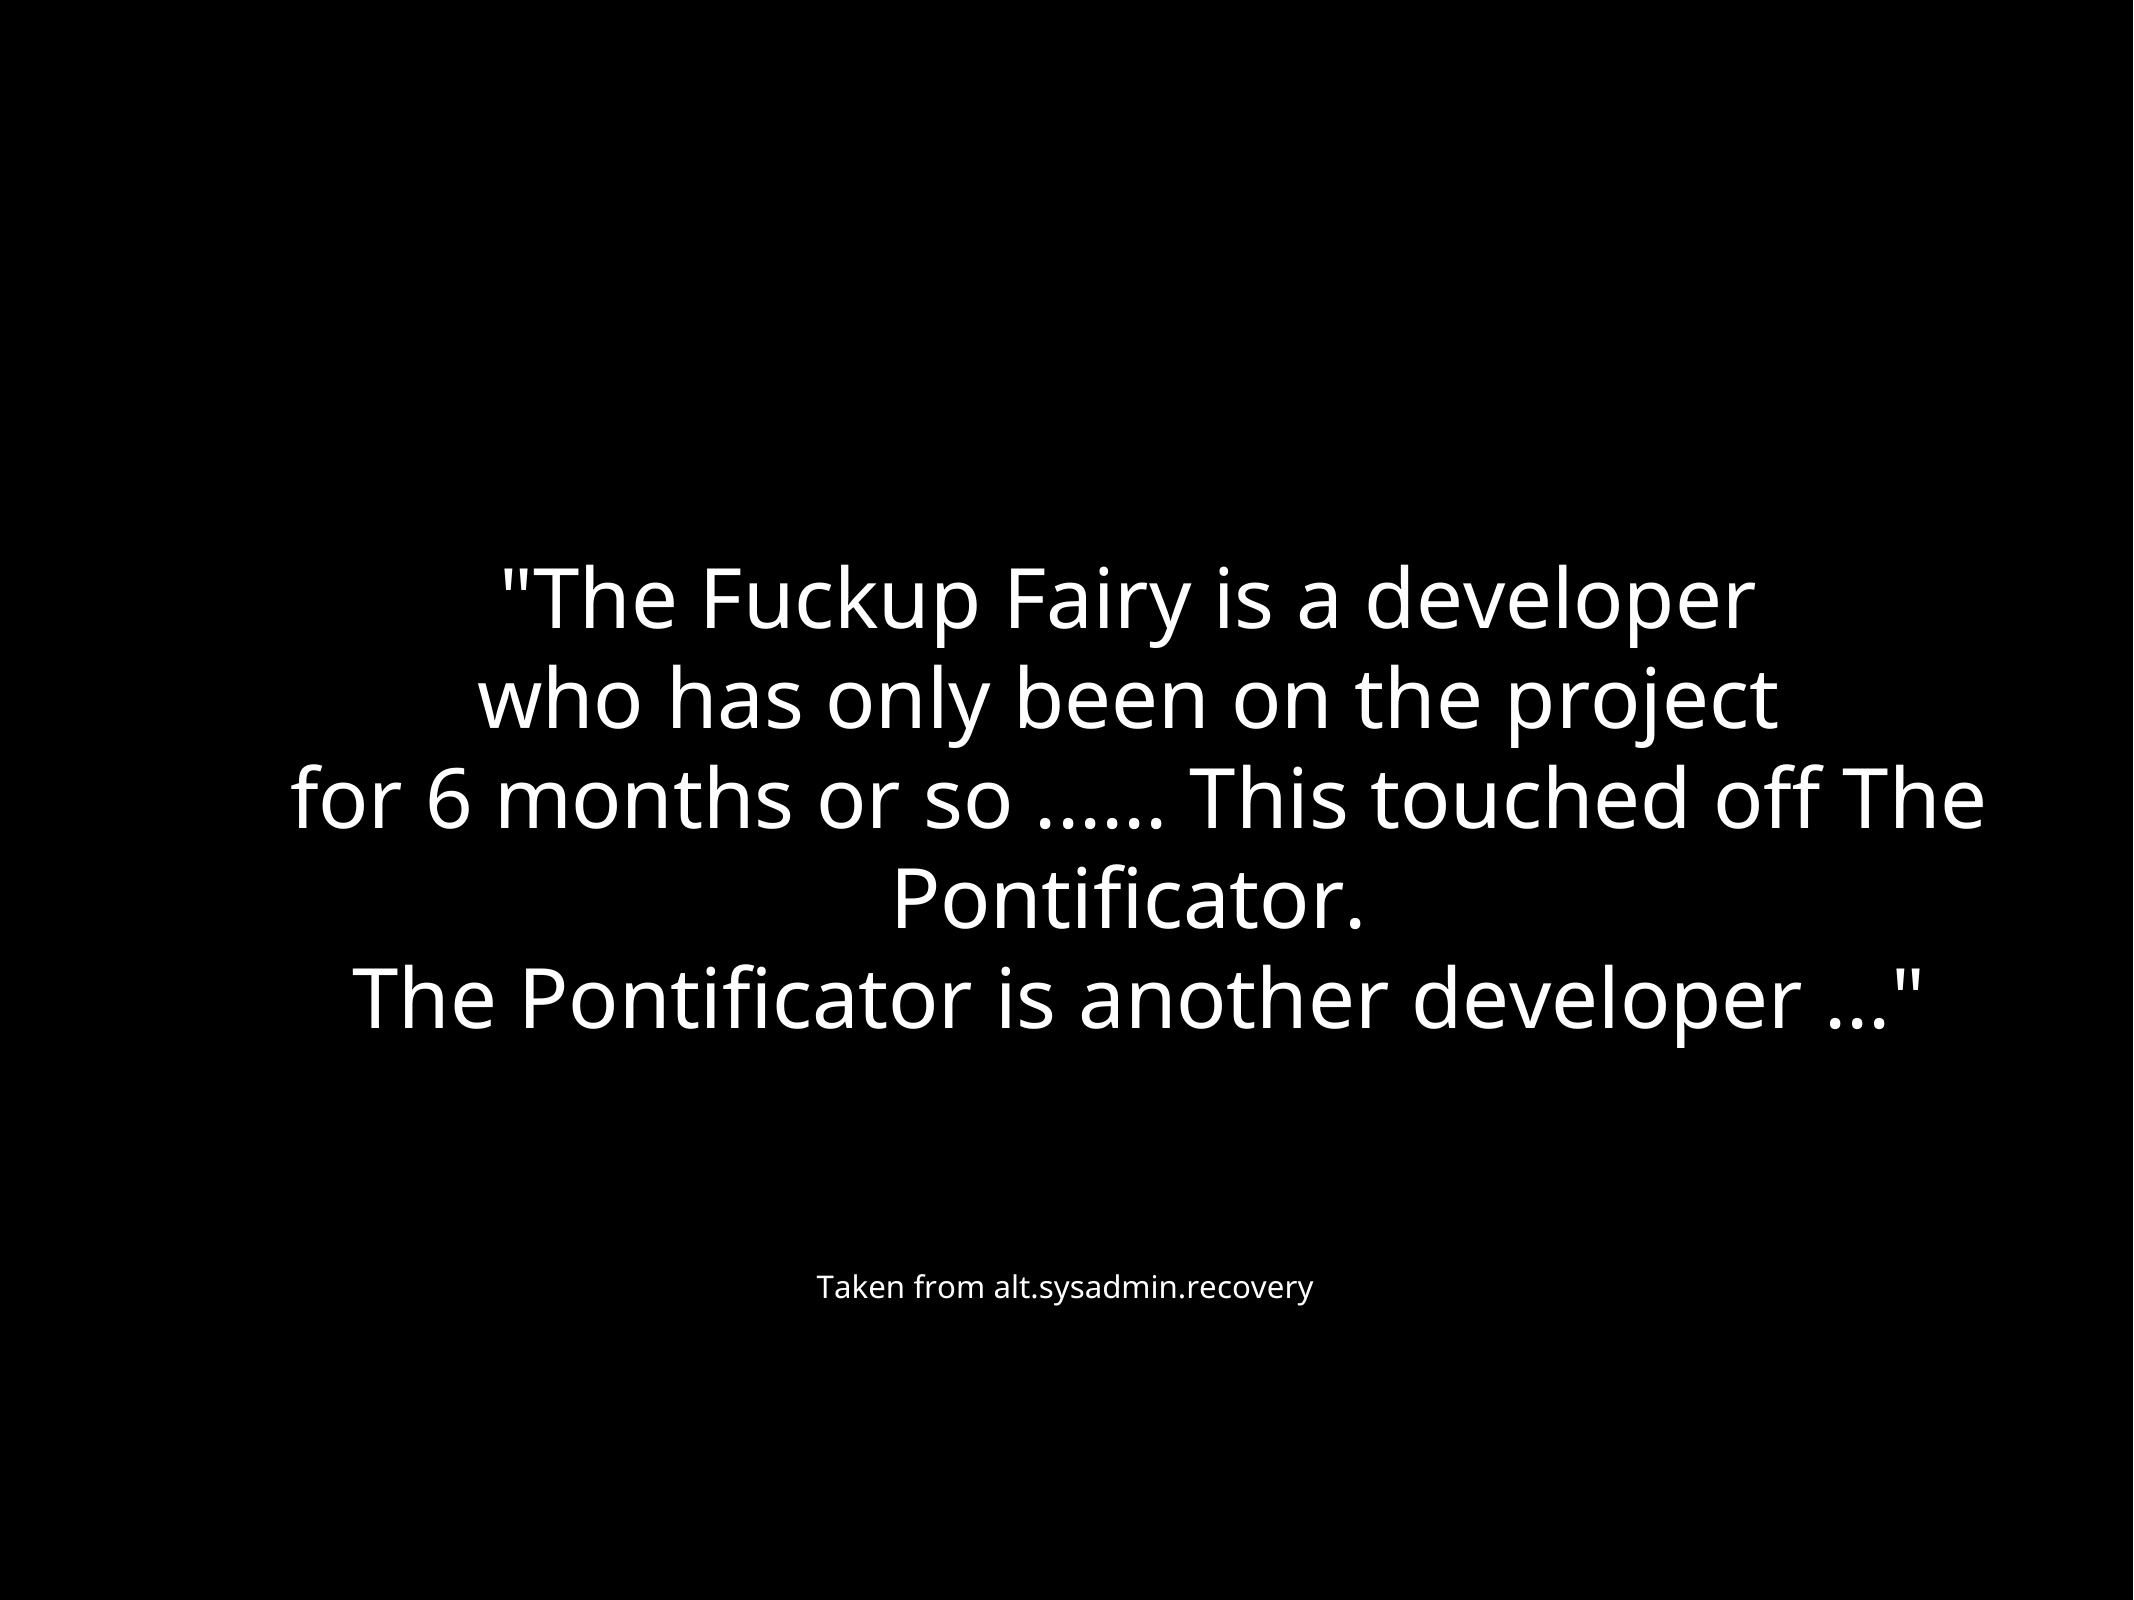

"The Fuckup Fairy is a developer
who has only been on the project
for 6 months or so ...... This touched off The Pontificator.
The Pontificator is another developer ..."
Taken from alt.sysadmin.recovery